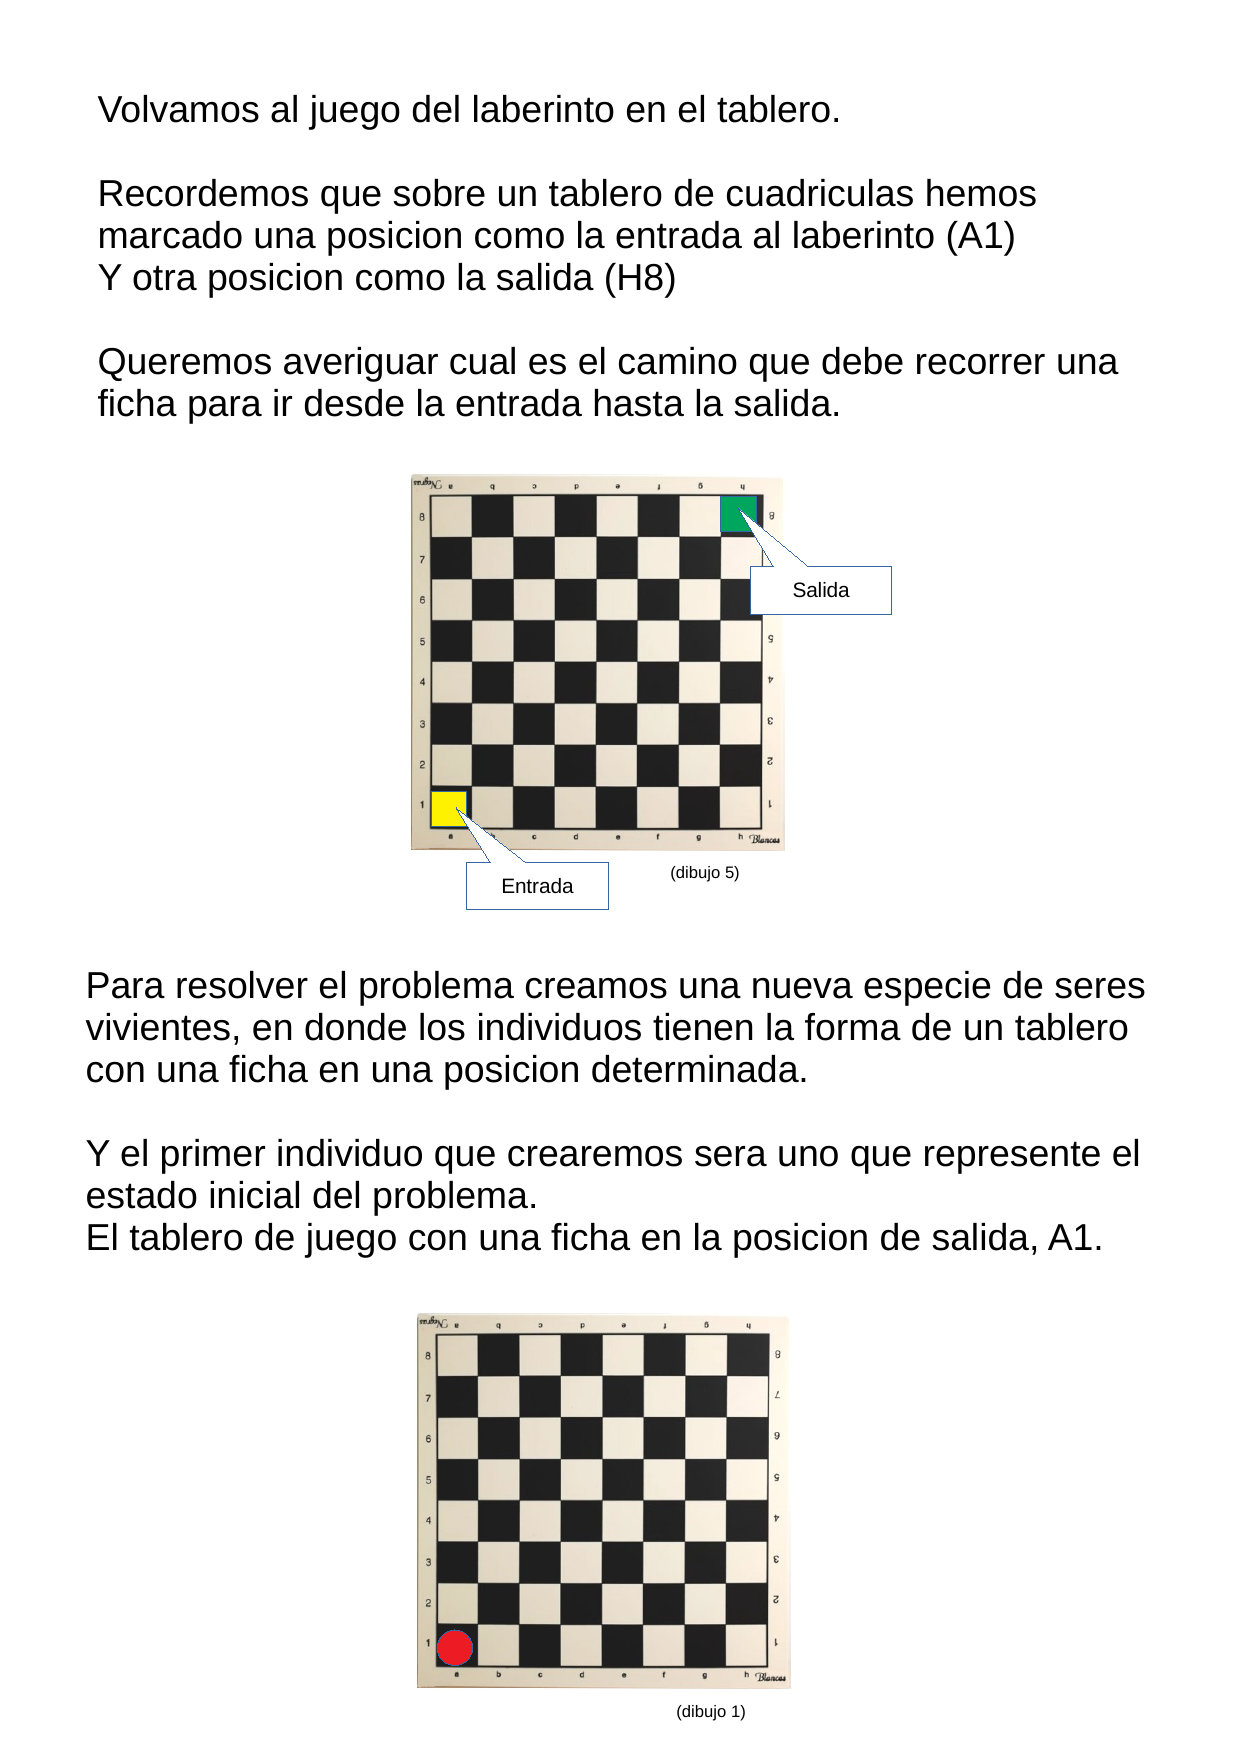

Volvamos al juego del laberinto en el tablero.
Recordemos que sobre un tablero de cuadriculas hemos marcado una posicion como la entrada al laberinto (A1)
Y otra posicion como la salida (H8)
Queremos averiguar cual es el camino que debe recorrer una ficha para ir desde la entrada hasta la salida.
Salida
(dibujo 5)
Entrada
Para resolver el problema creamos una nueva especie de seres vivientes, en donde los individuos tienen la forma de un tablero con una ficha en una posicion determinada.
Y el primer individuo que crearemos sera uno que represente el estado inicial del problema.
El tablero de juego con una ficha en la posicion de salida, A1.
(dibujo 1)